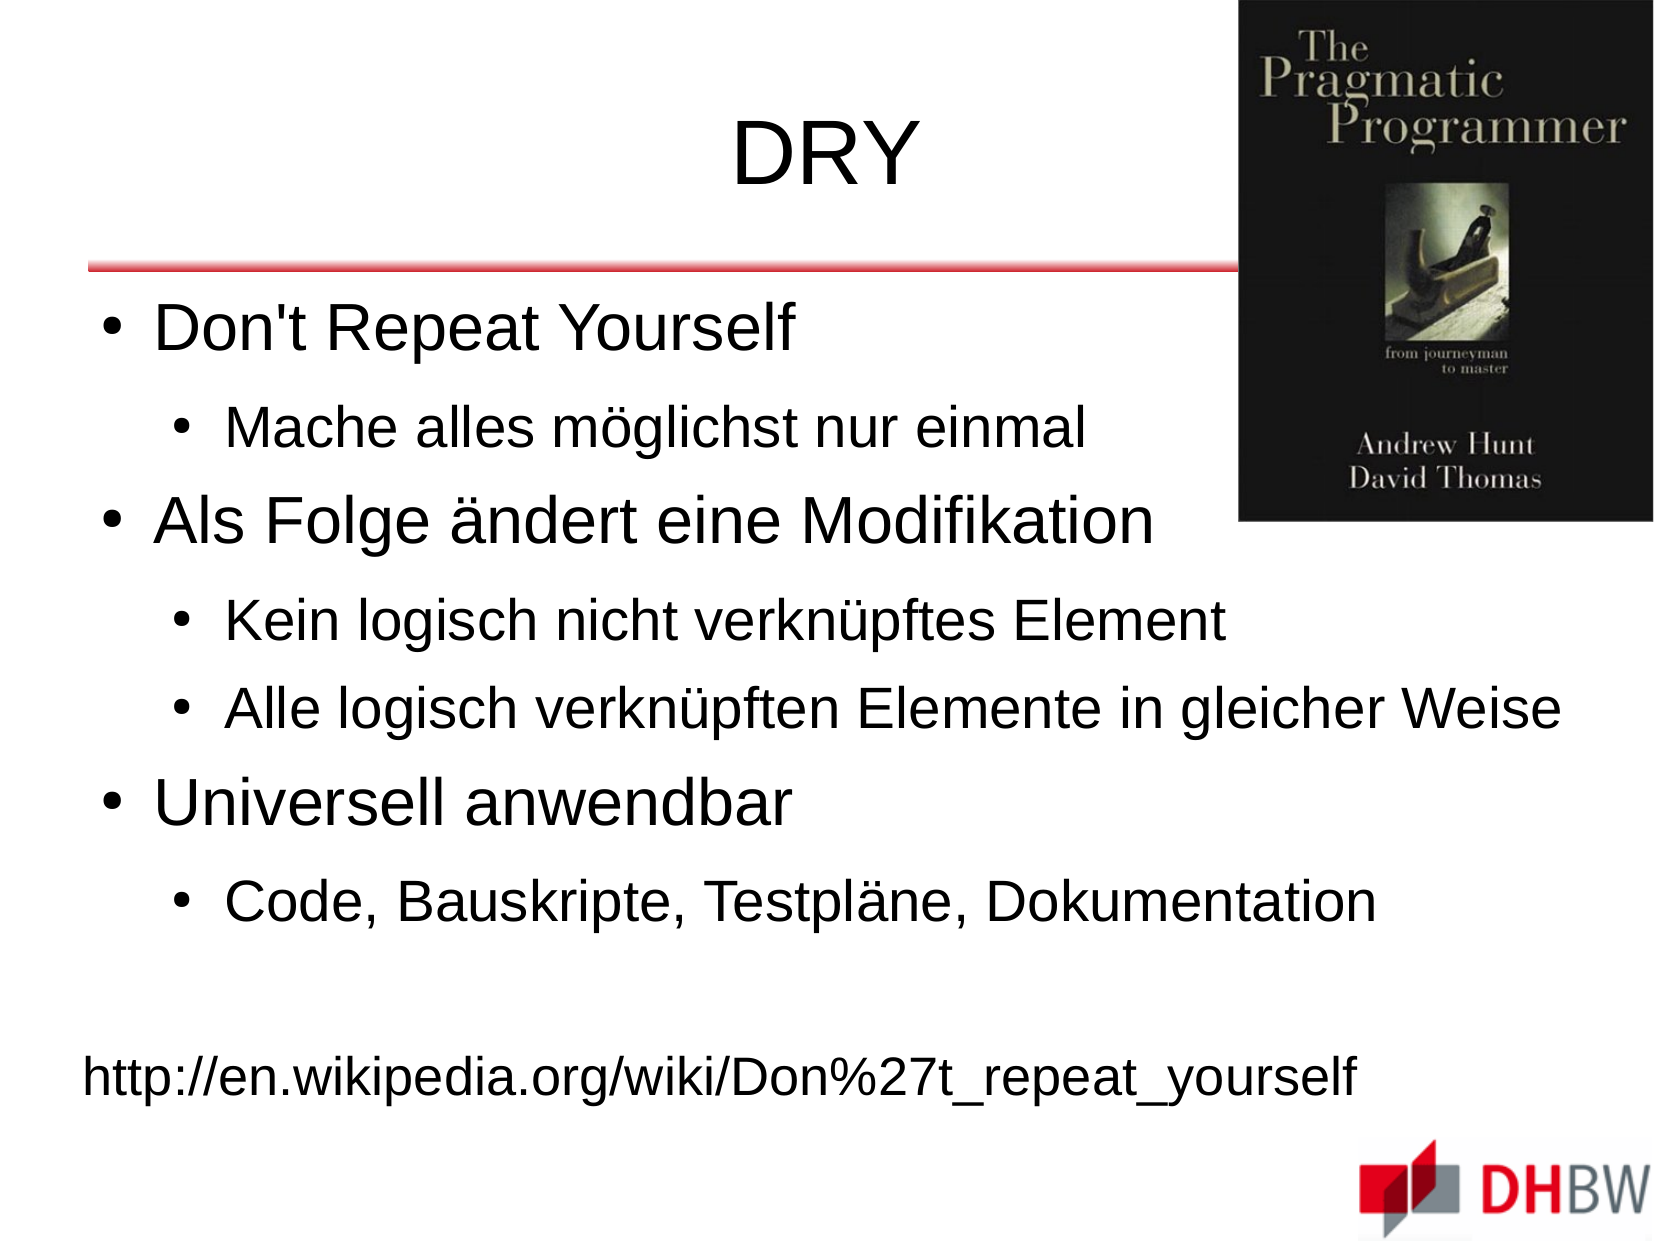

# DRY
Don't Repeat Yourself
Mache alles möglichst nur einmal
Als Folge ändert eine Modifikation
Kein logisch nicht verknüpftes Element
Alle logisch verknüpften Elemente in gleicher Weise
Universell anwendbar
Code, Bauskripte, Testpläne, Dokumentation
http://en.wikipedia.org/wiki/Don%27t_repeat_yourself